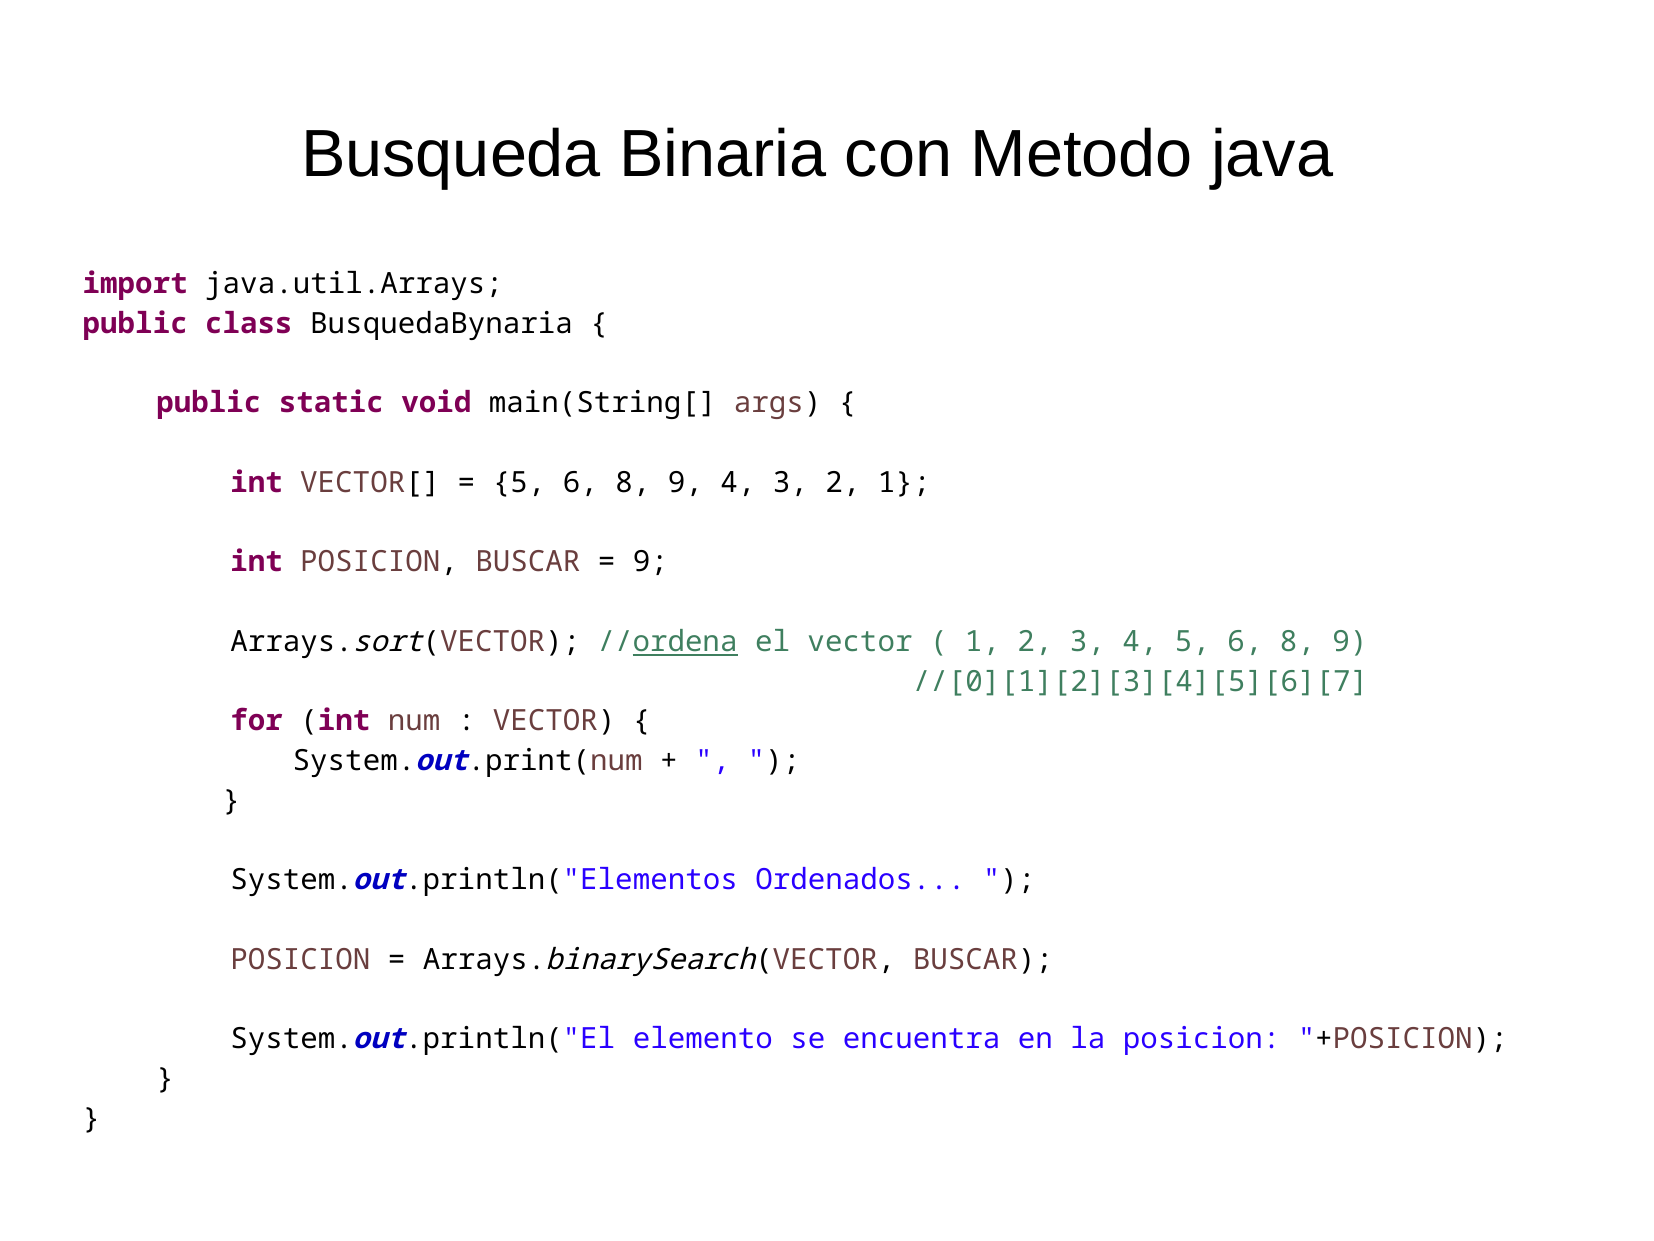

# Busqueda Binaria con Metodo java
import java.util.Arrays;
public class BusquedaBynaria {
	public static void main(String[] args) {
		int VECTOR[] = {5, 6, 8, 9, 4, 3, 2, 1};
		int POSICION, BUSCAR = 9;
		Arrays.sort(VECTOR); //ordena el vector ( 1, 2, 3, 4, 5, 6, 8, 9)
		 //[0][1][2][3][4][5][6][7]
		for (int num : VECTOR) {
 System.out.print(num + ", ");
 }
		System.out.println("Elementos Ordenados... ");
		POSICION = Arrays.binarySearch(VECTOR, BUSCAR);
		System.out.println("El elemento se encuentra en la posicion: "+POSICION);
	}
}